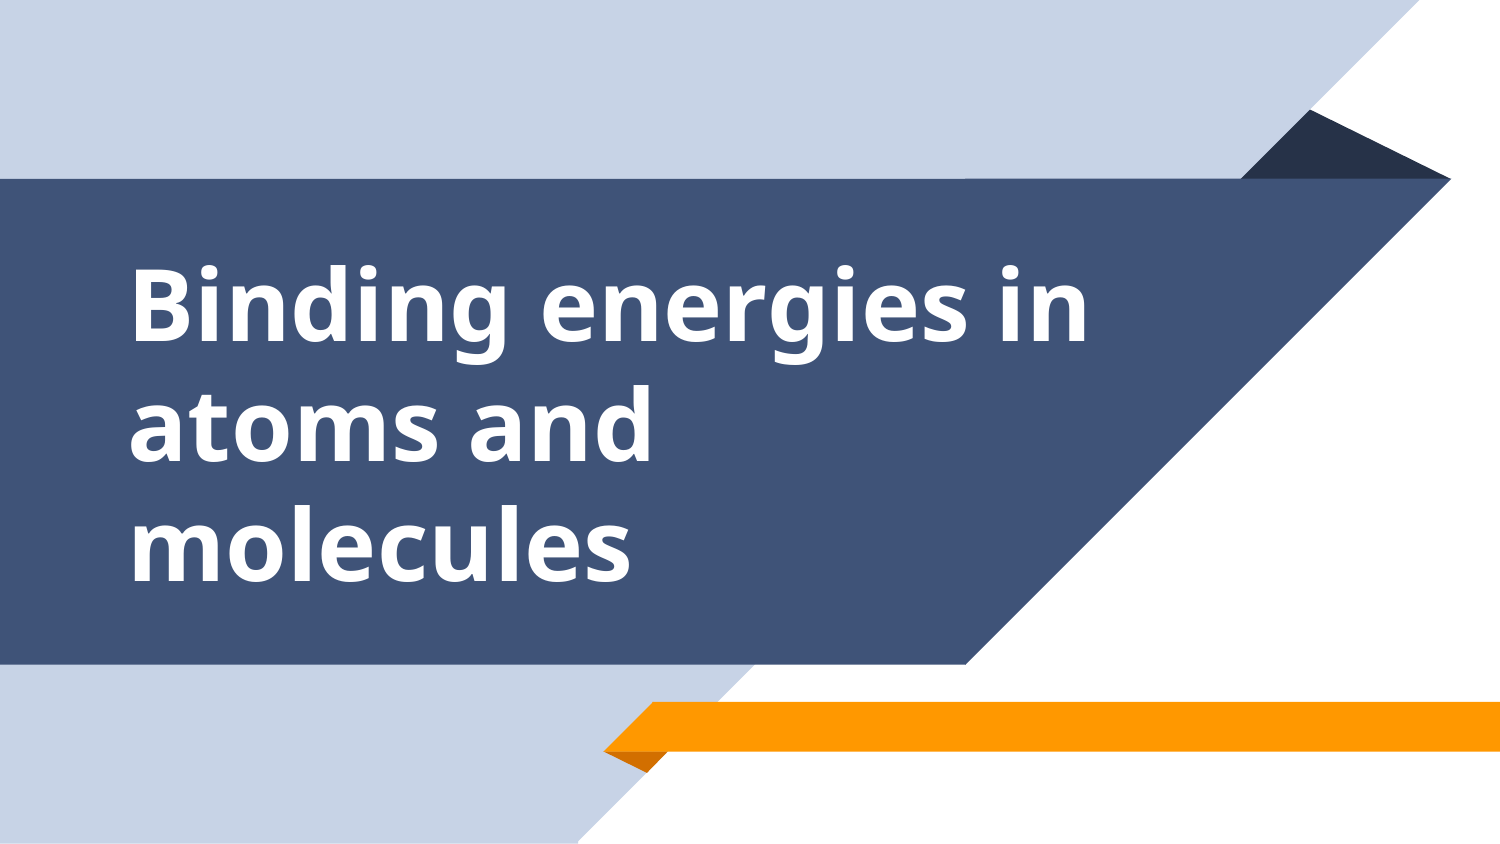

# Binding energies in atoms and molecules